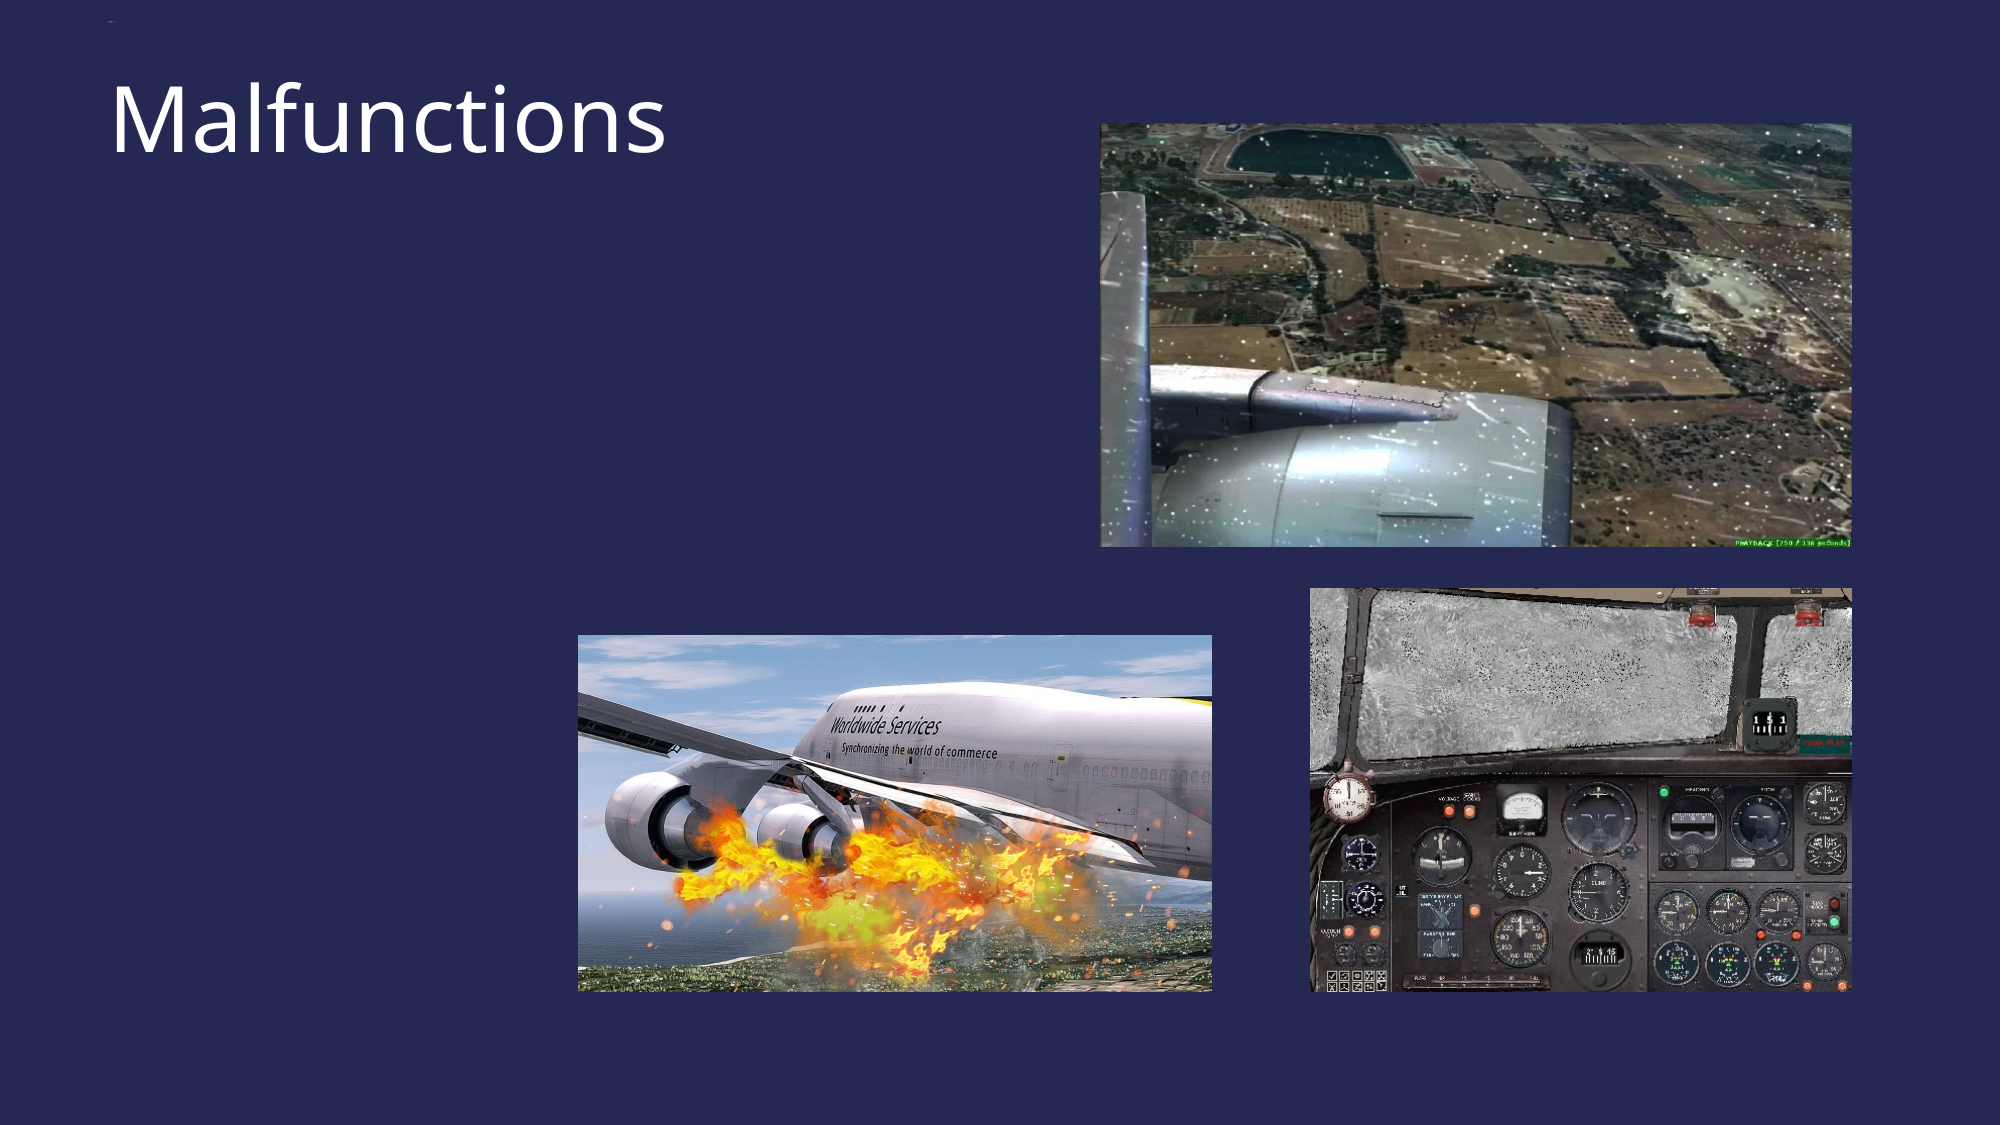

Vereisungen von Instrumenten
Regen im Sichtfeld
Triebwerksfeuer
# Malfunctions